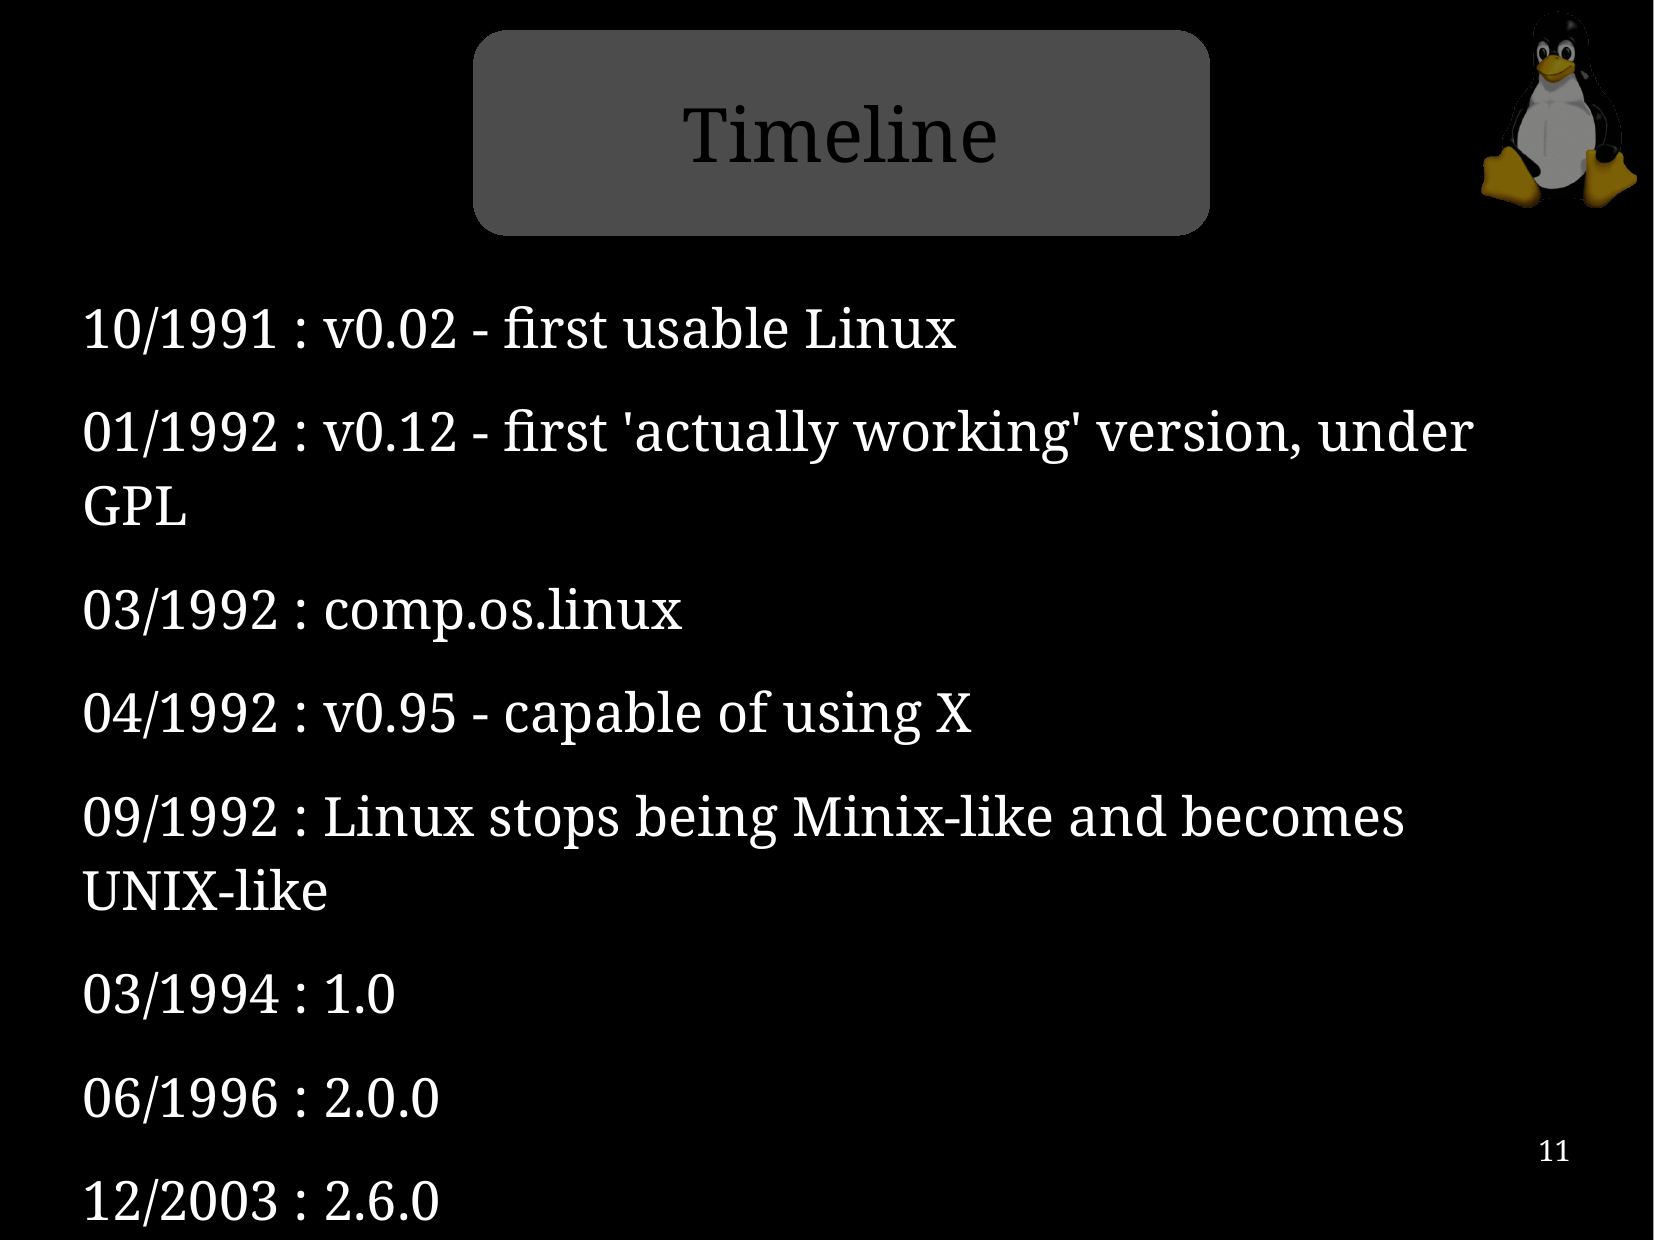

Timeline
# 10/1991 : v0.02 - first usable Linux
01/1992 : v0.12 - first 'actually working' version, under GPL
03/1992 : comp.os.linux
04/1992 : v0.95 - capable of using X
09/1992 : Linux stops being Minix-like and becomes UNIX-like
03/1994 : 1.0
06/1996 : 2.0.0
12/2003 : 2.6.0
11